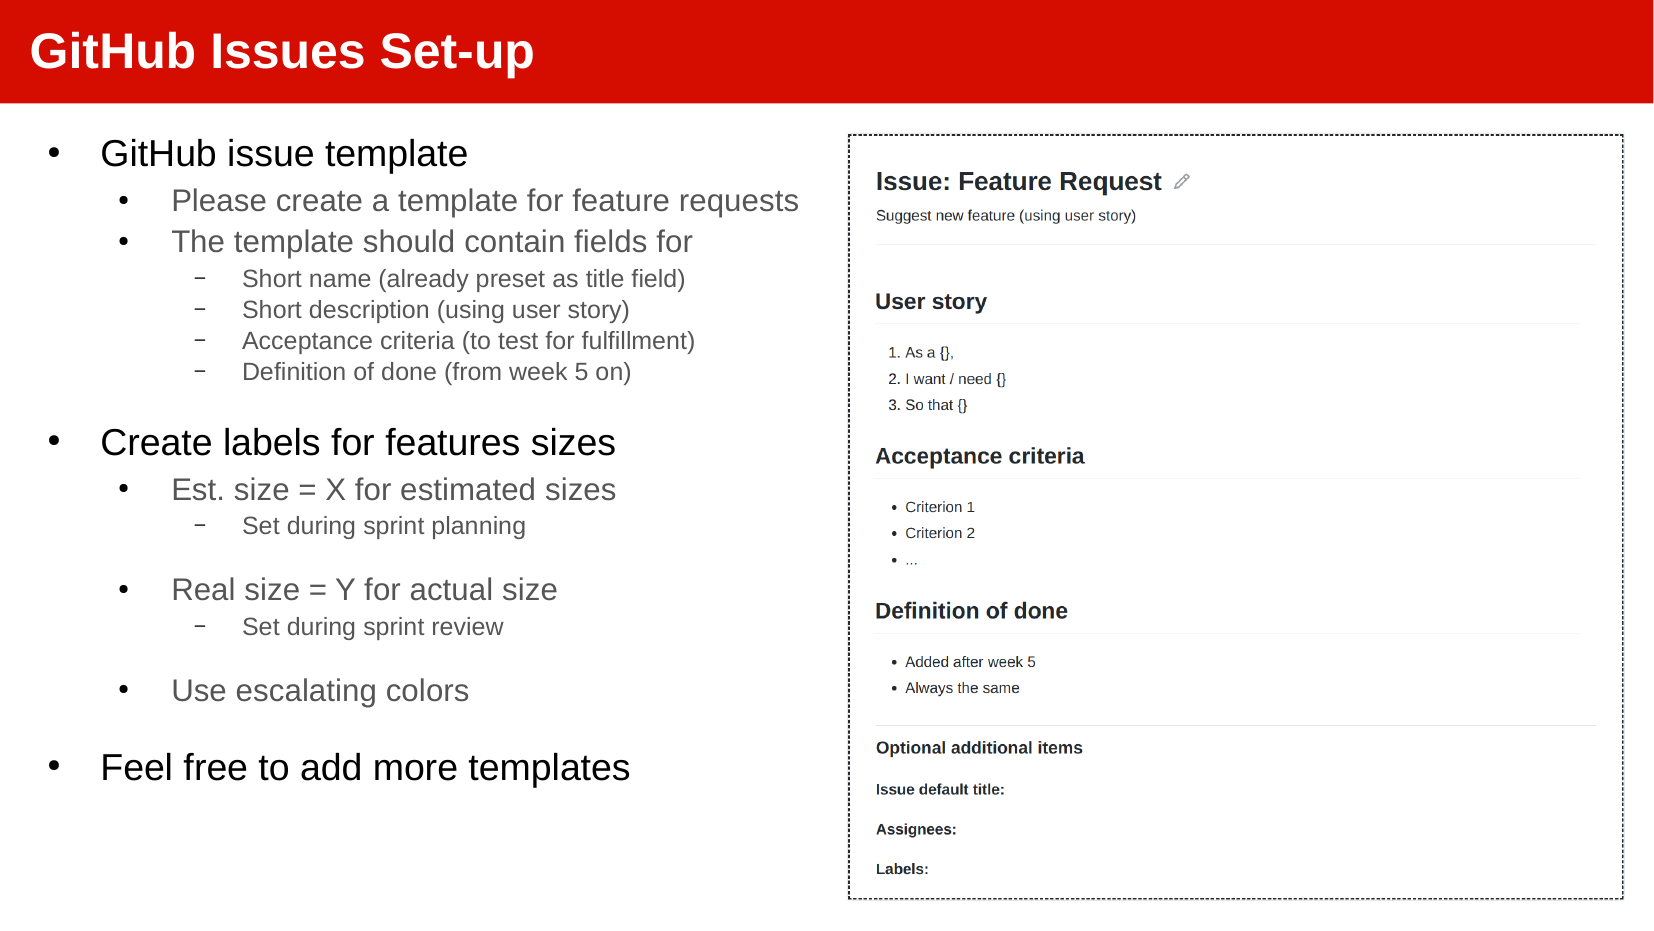

# GitHub Issues Set-up
GitHub issue template
Please create a template for feature requests
The template should contain fields for
Short name (already preset as title field)
Short description (using user story)
Acceptance criteria (to test for fulfillment)
Definition of done (from week 5 on)
Create labels for features sizes
Est. size = X for estimated sizes
Set during sprint planning
Real size = Y for actual size
Set during sprint review
Use escalating colors
Feel free to add more templates
The AMOS Project
12
© 2022 Dirk Riehle - Some Rights Reserved